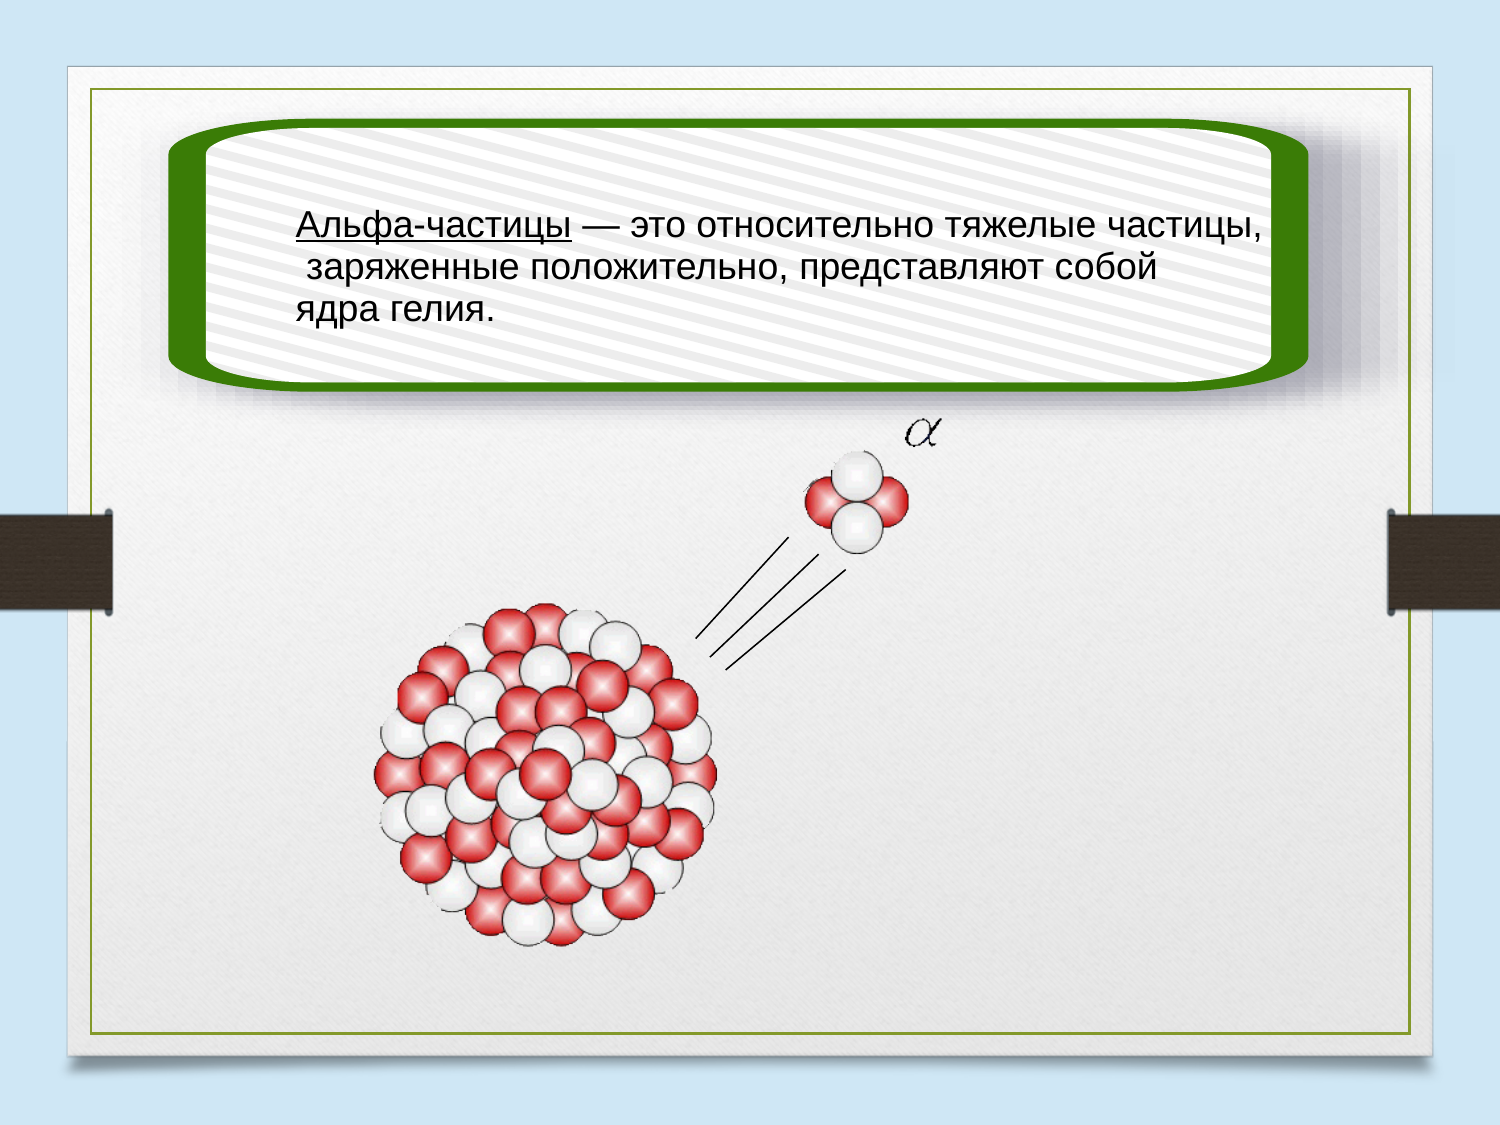

Альфа-частицы — это относительно тяжелые частицы,
 заряженные положительно, представляют собой
ядра гелия.